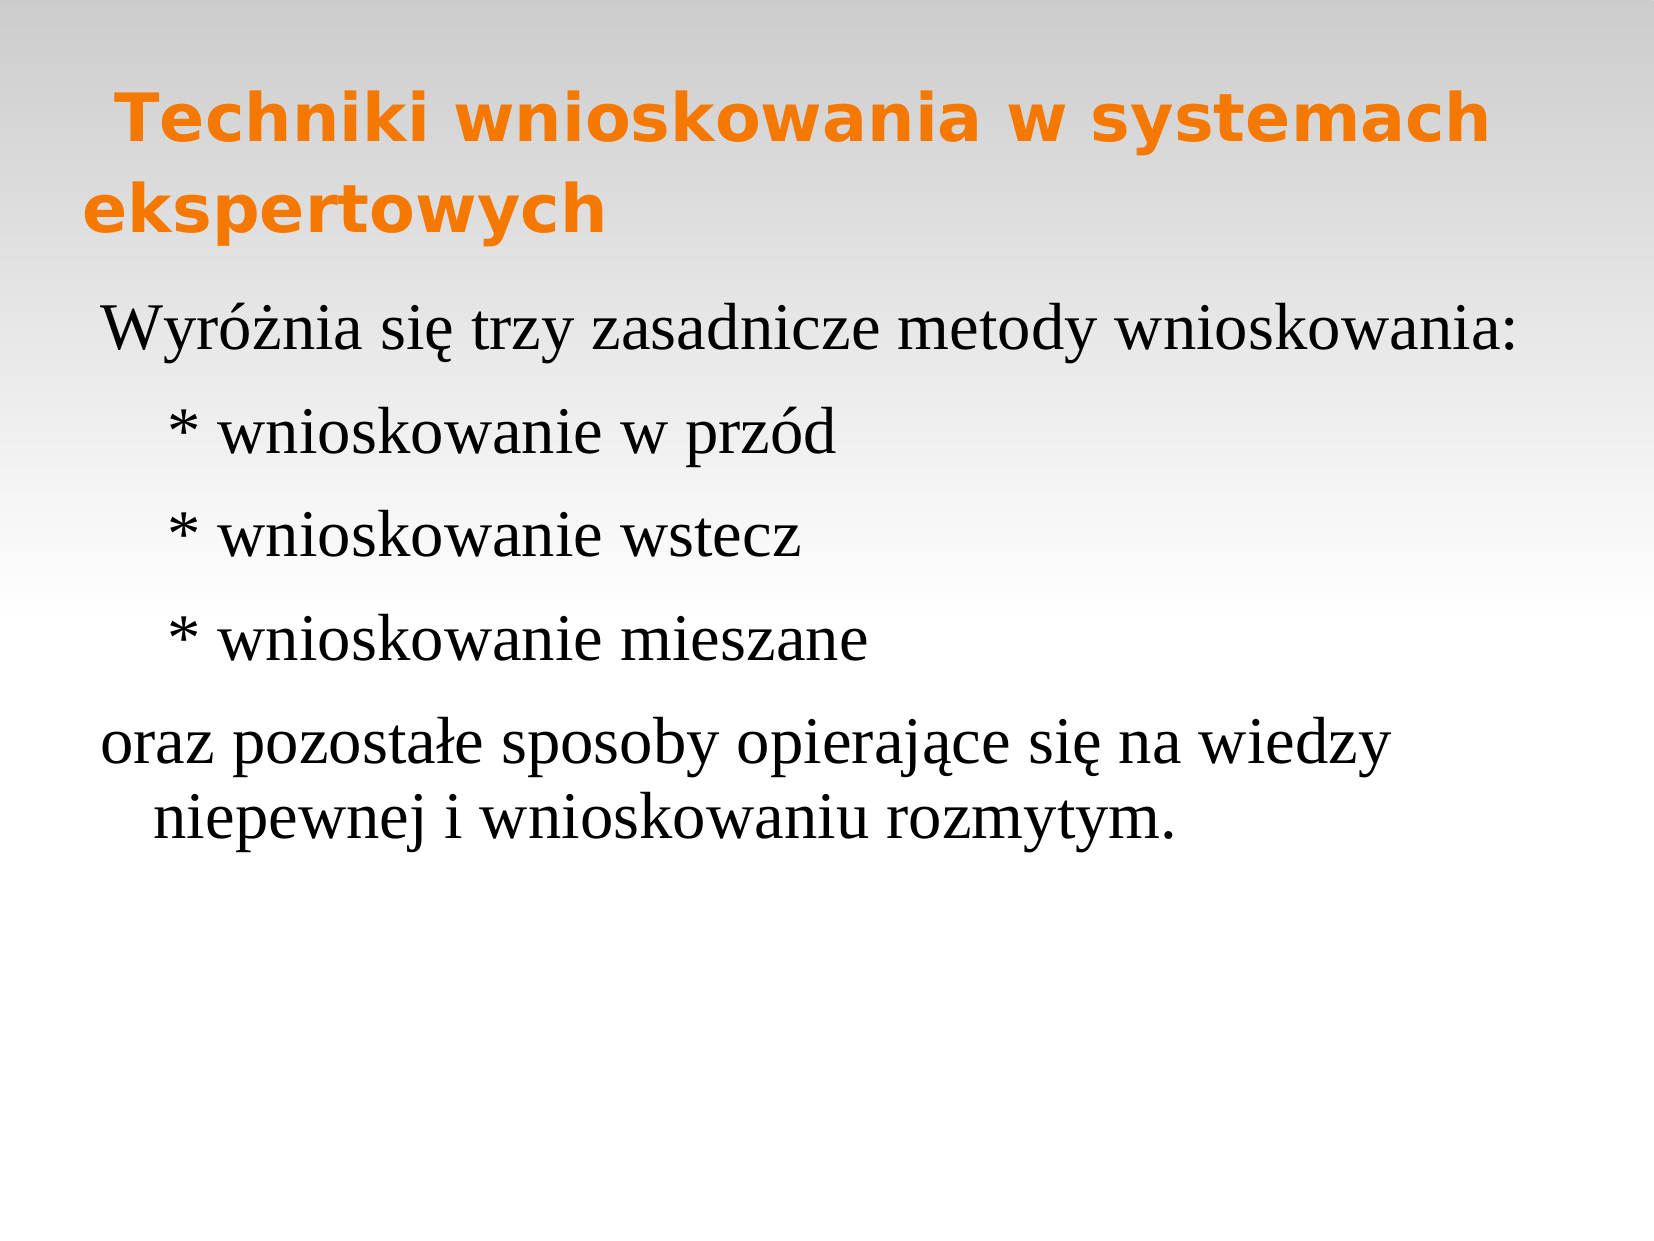

# Techniki wnioskowania w systemach ekspertowych
Wyróżnia się trzy zasadnicze metody wnioskowania:
 * wnioskowanie w przód
 * wnioskowanie wstecz
 * wnioskowanie mieszane
oraz pozostałe sposoby opierające się na wiedzy niepewnej i wnioskowaniu rozmytym.